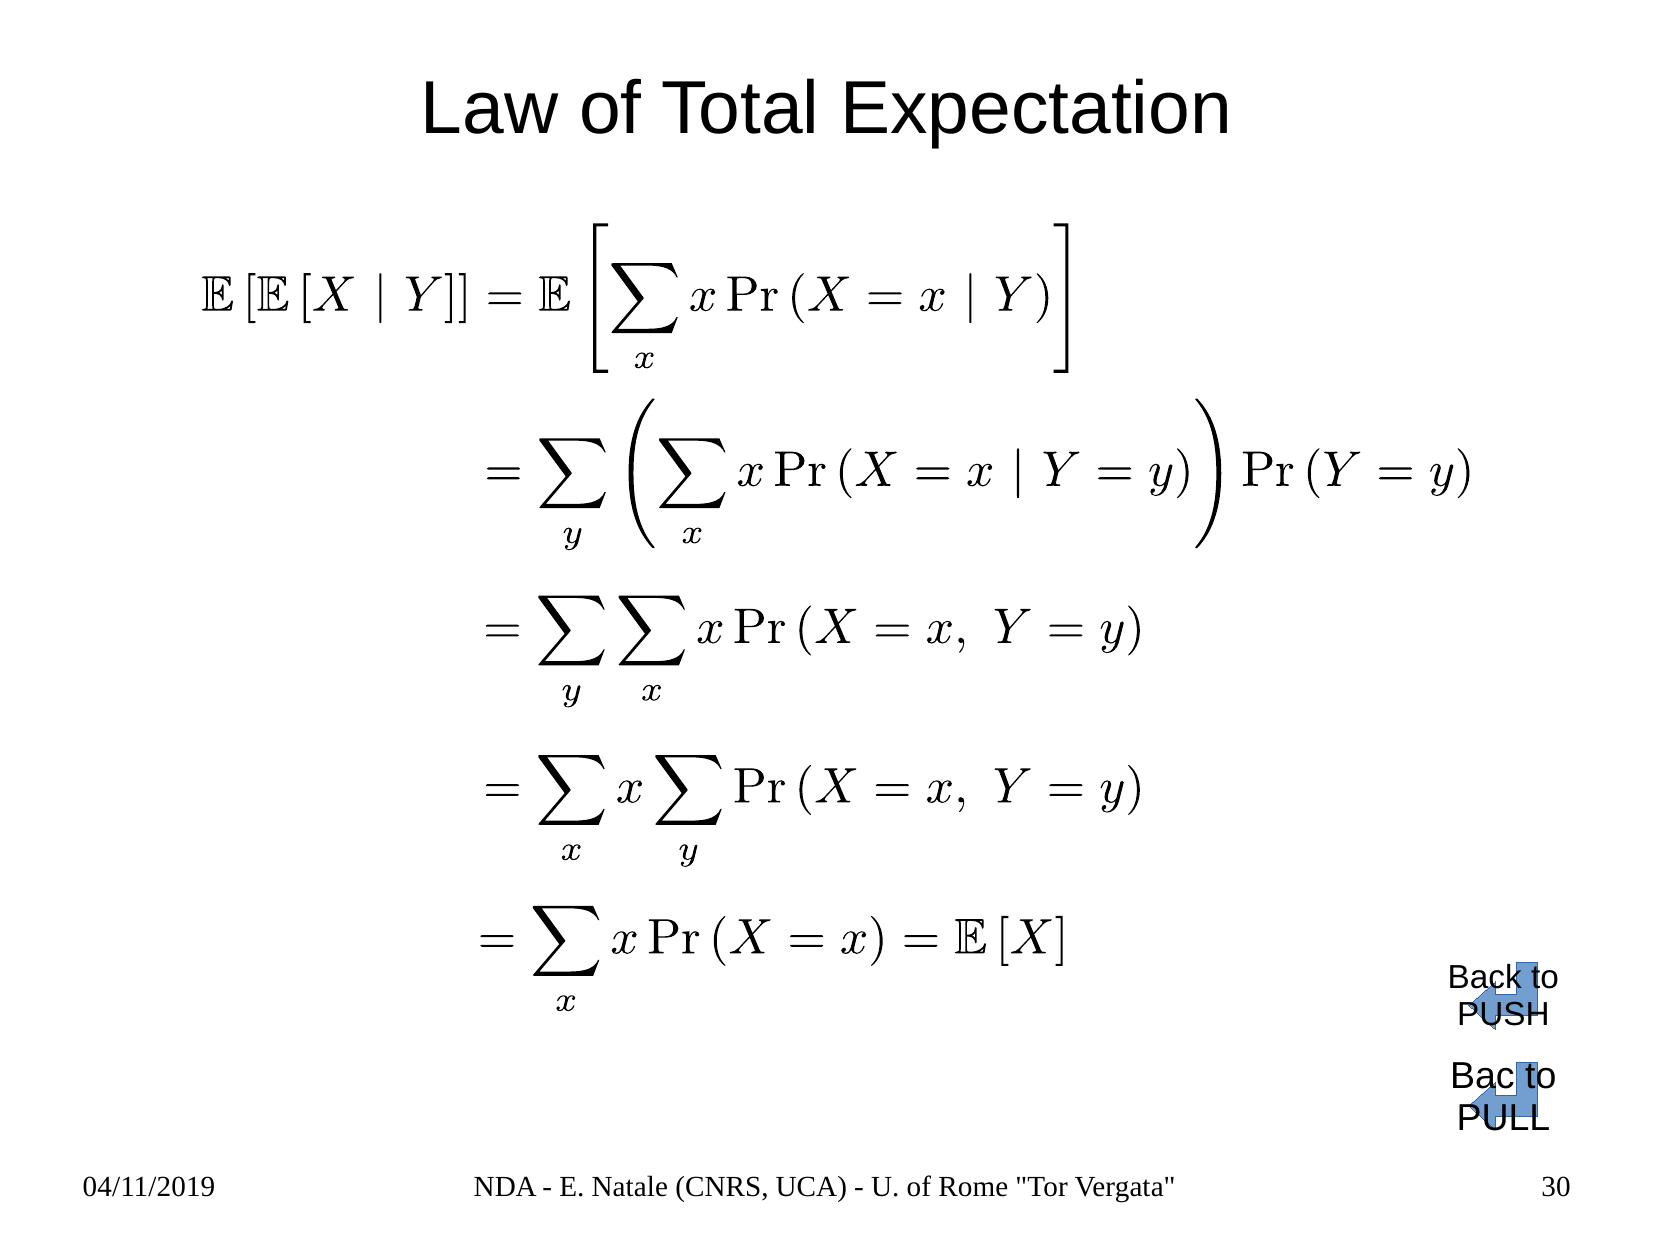

# Law of Total Expectation
Back to
PUSH
Bac to
PULL
04/11/2019
NDA - E. Natale (CNRS, UCA) - U. of Rome "Tor Vergata"
30